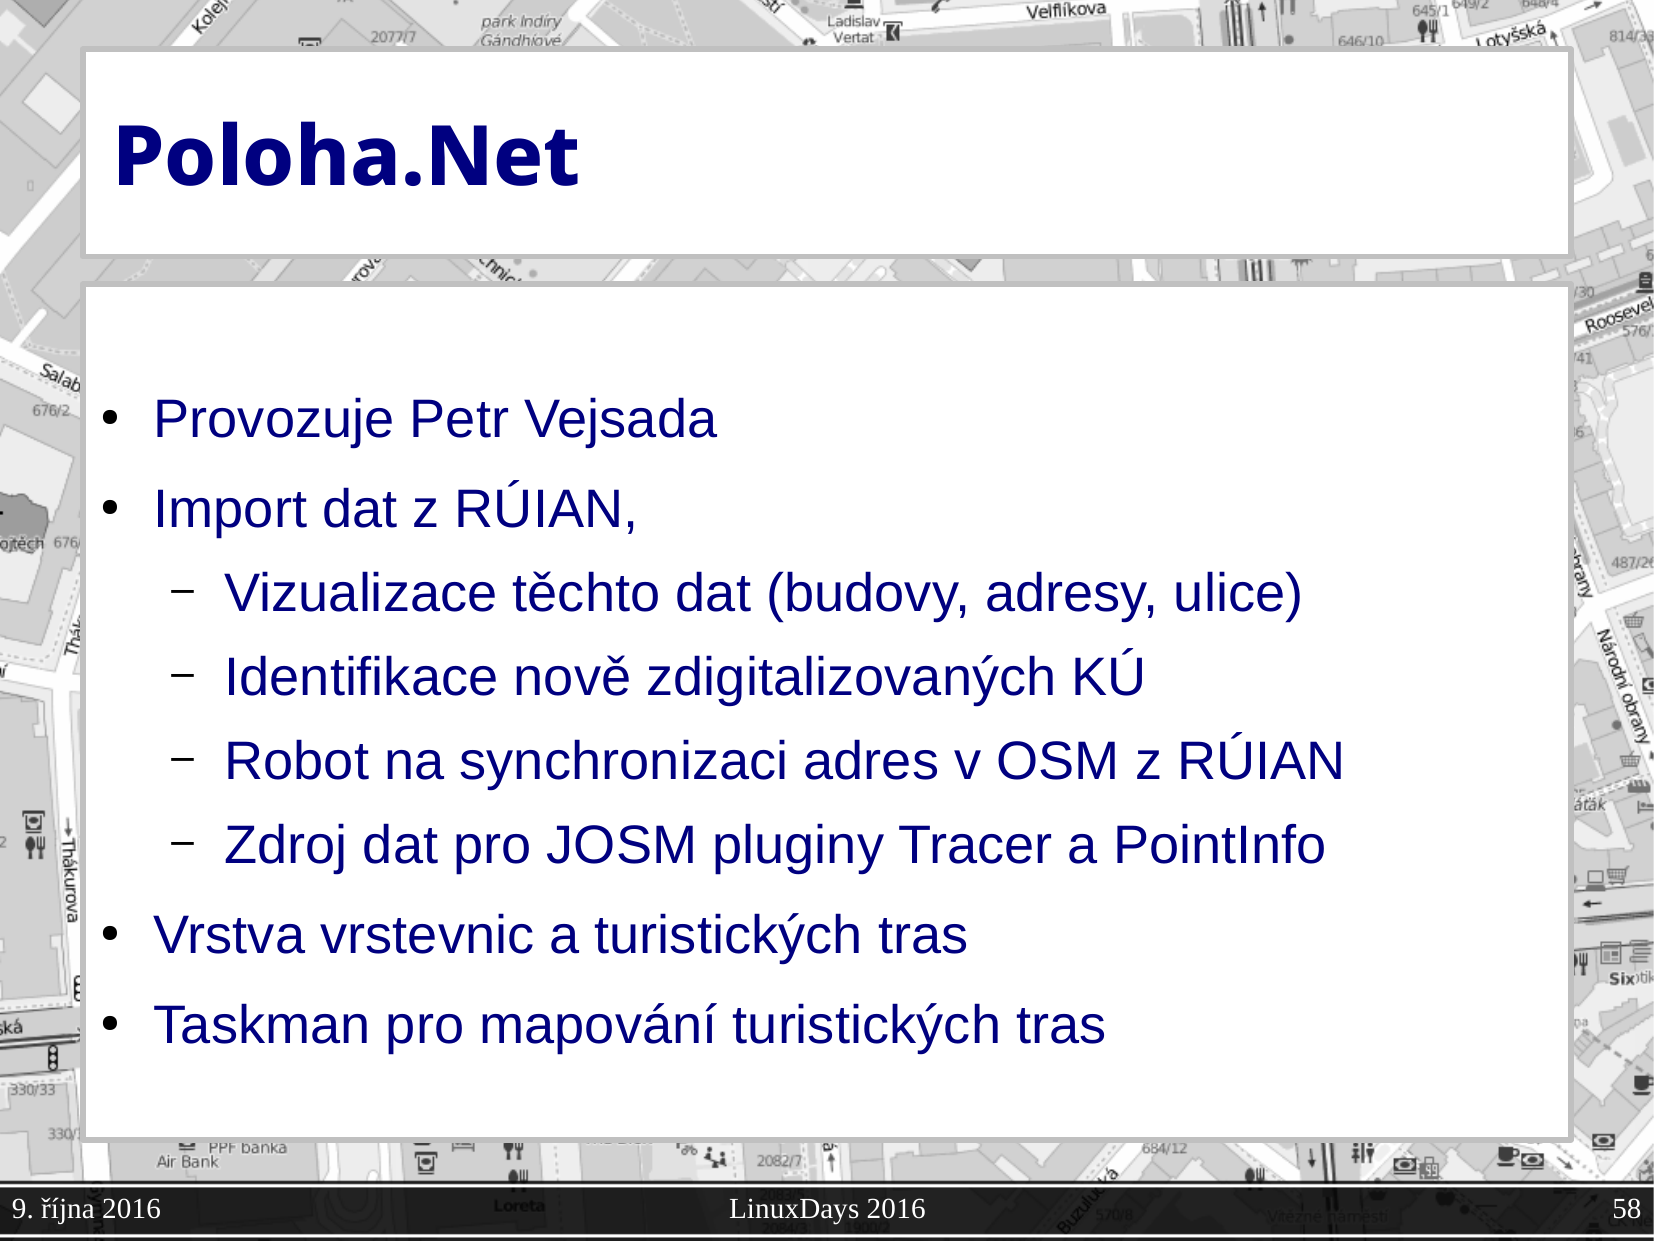

# Poloha.Net
Provozuje Petr Vejsada
Import dat z RÚIAN,
Vizualizace těchto dat (budovy, adresy, ulice)
Identifikace nově zdigitalizovaných KÚ
Robot na synchronizaci adres v OSM z RÚIAN
Zdroj dat pro JOSM pluginy Tracer a PointInfo
Vrstva vrstevnic a turistických tras
Taskman pro mapování turistických tras
18. listopadu 2015
Marián Kyral - GISday 2015, Praha
58